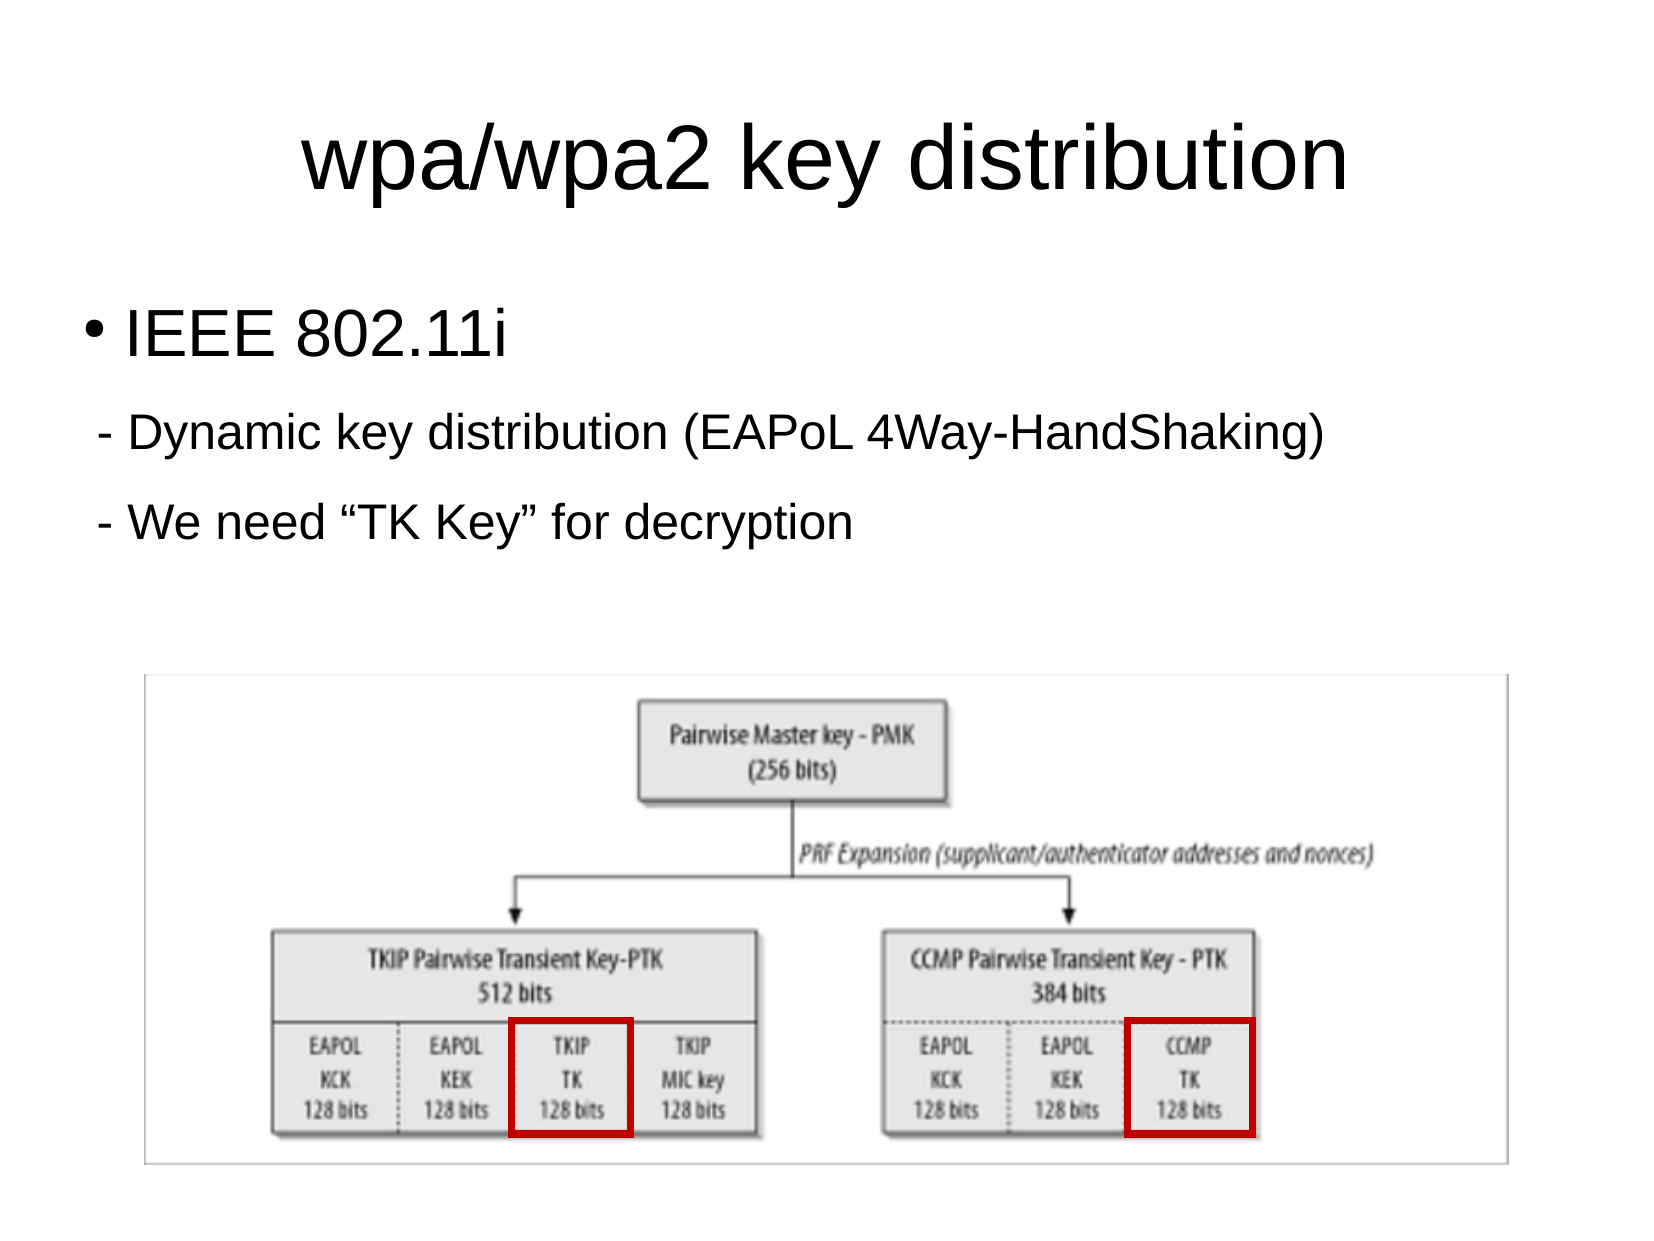

# wpa/wpa2 key distribution
 IEEE 802.11i
 - Dynamic key distribution (EAPoL 4Way-HandShaking)
 - We need “TK Key” for decryption